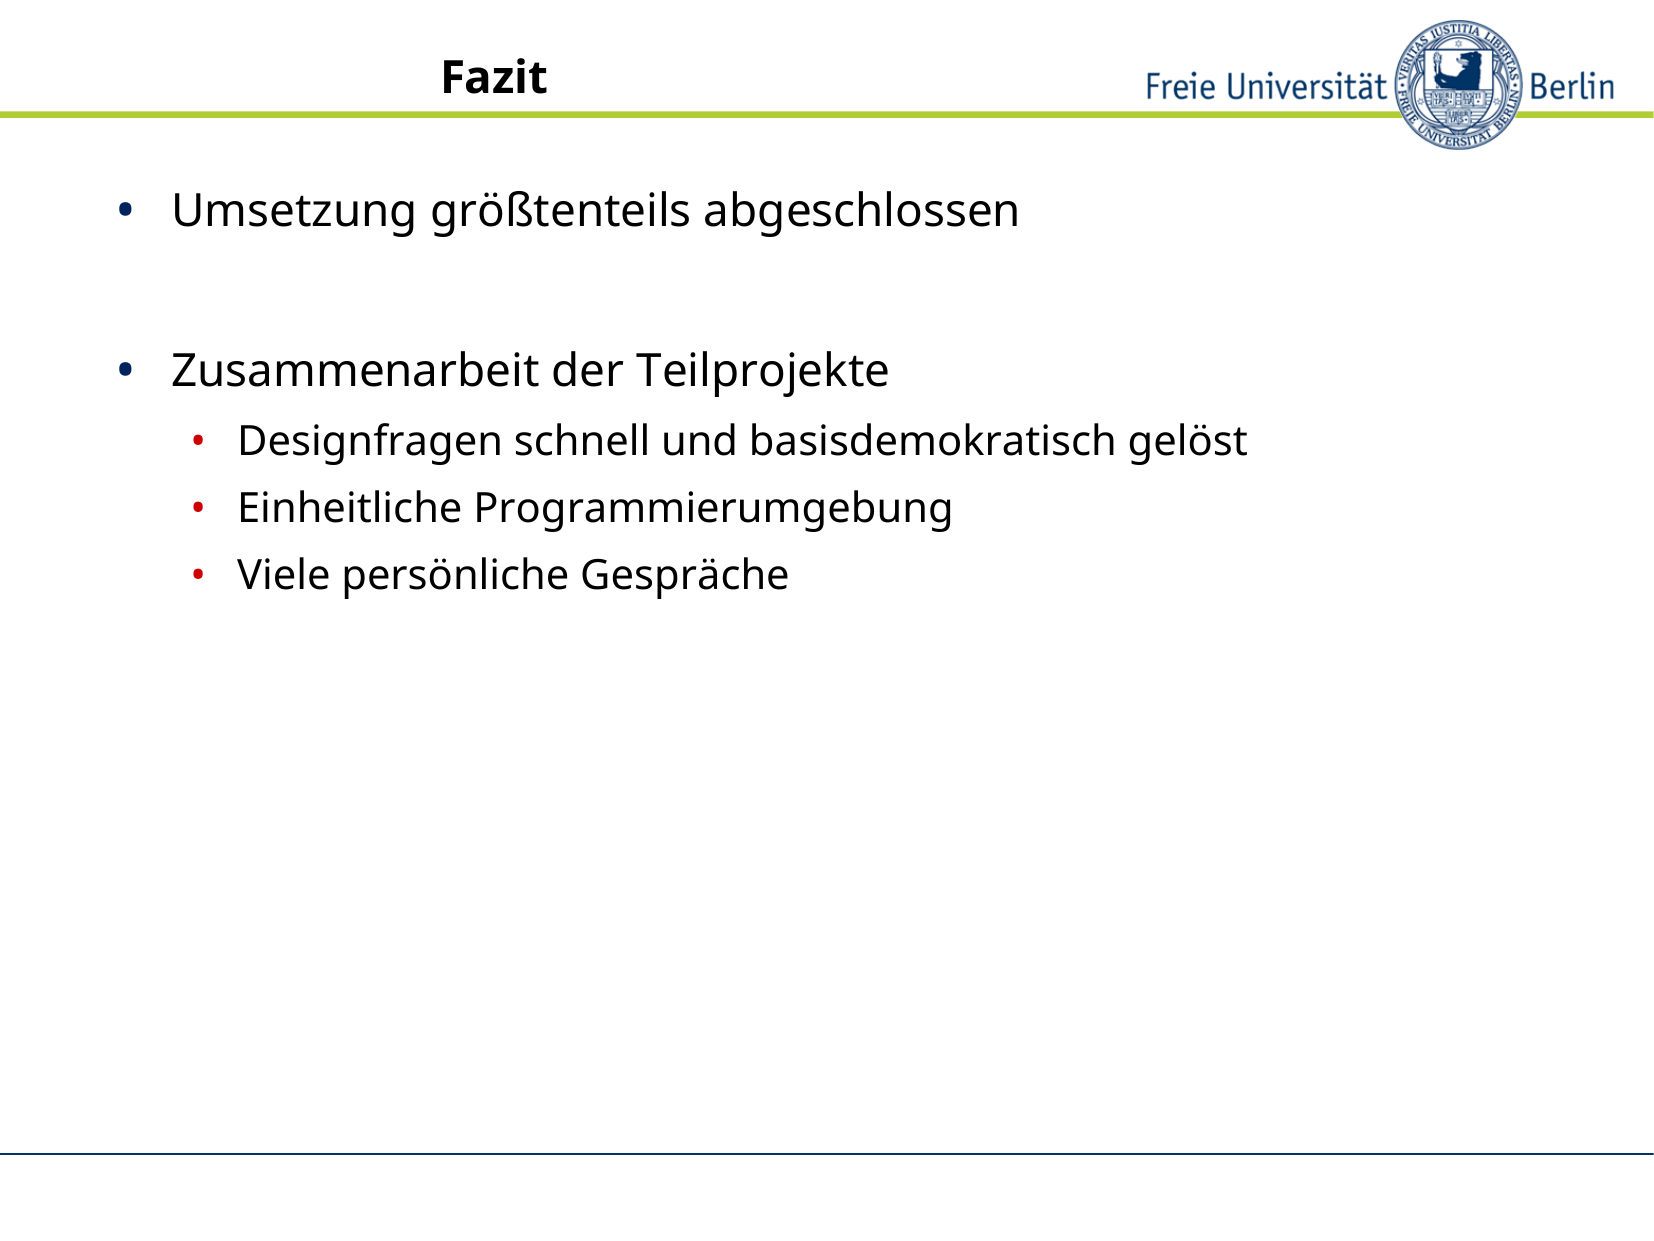

# Fazit
Umsetzung größtenteils abgeschlossen
Zusammenarbeit der Teilprojekte
Designfragen schnell und basisdemokratisch gelöst
Einheitliche Programmierumgebung
Viele persönliche Gespräche